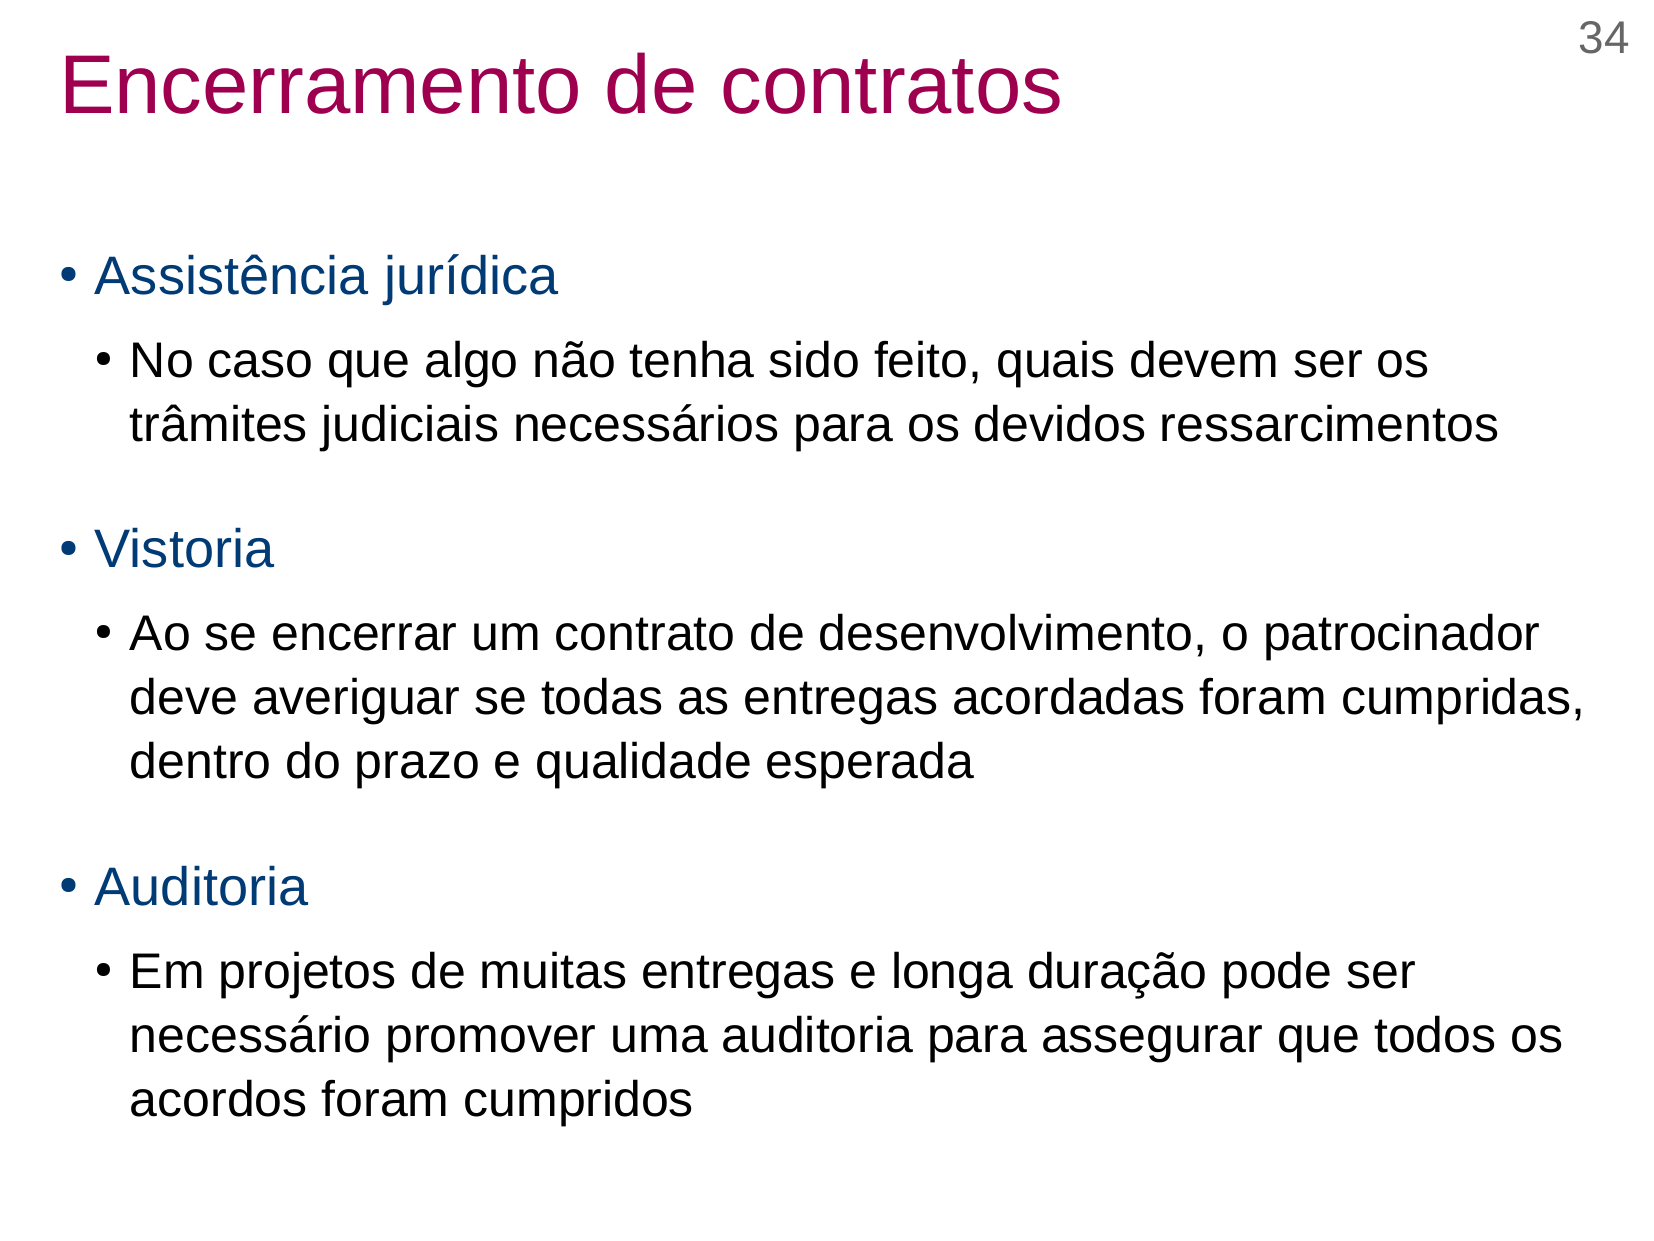

34
# Encerramento de contratos
Assistência jurídica
No caso que algo não tenha sido feito, quais devem ser os trâmites judiciais necessários para os devidos ressarcimentos
Vistoria
Ao se encerrar um contrato de desenvolvimento, o patrocinador deve averiguar se todas as entregas acordadas foram cumpridas, dentro do prazo e qualidade esperada
Auditoria
Em projetos de muitas entregas e longa duração pode ser necessário promover uma auditoria para assegurar que todos os acordos foram cumpridos